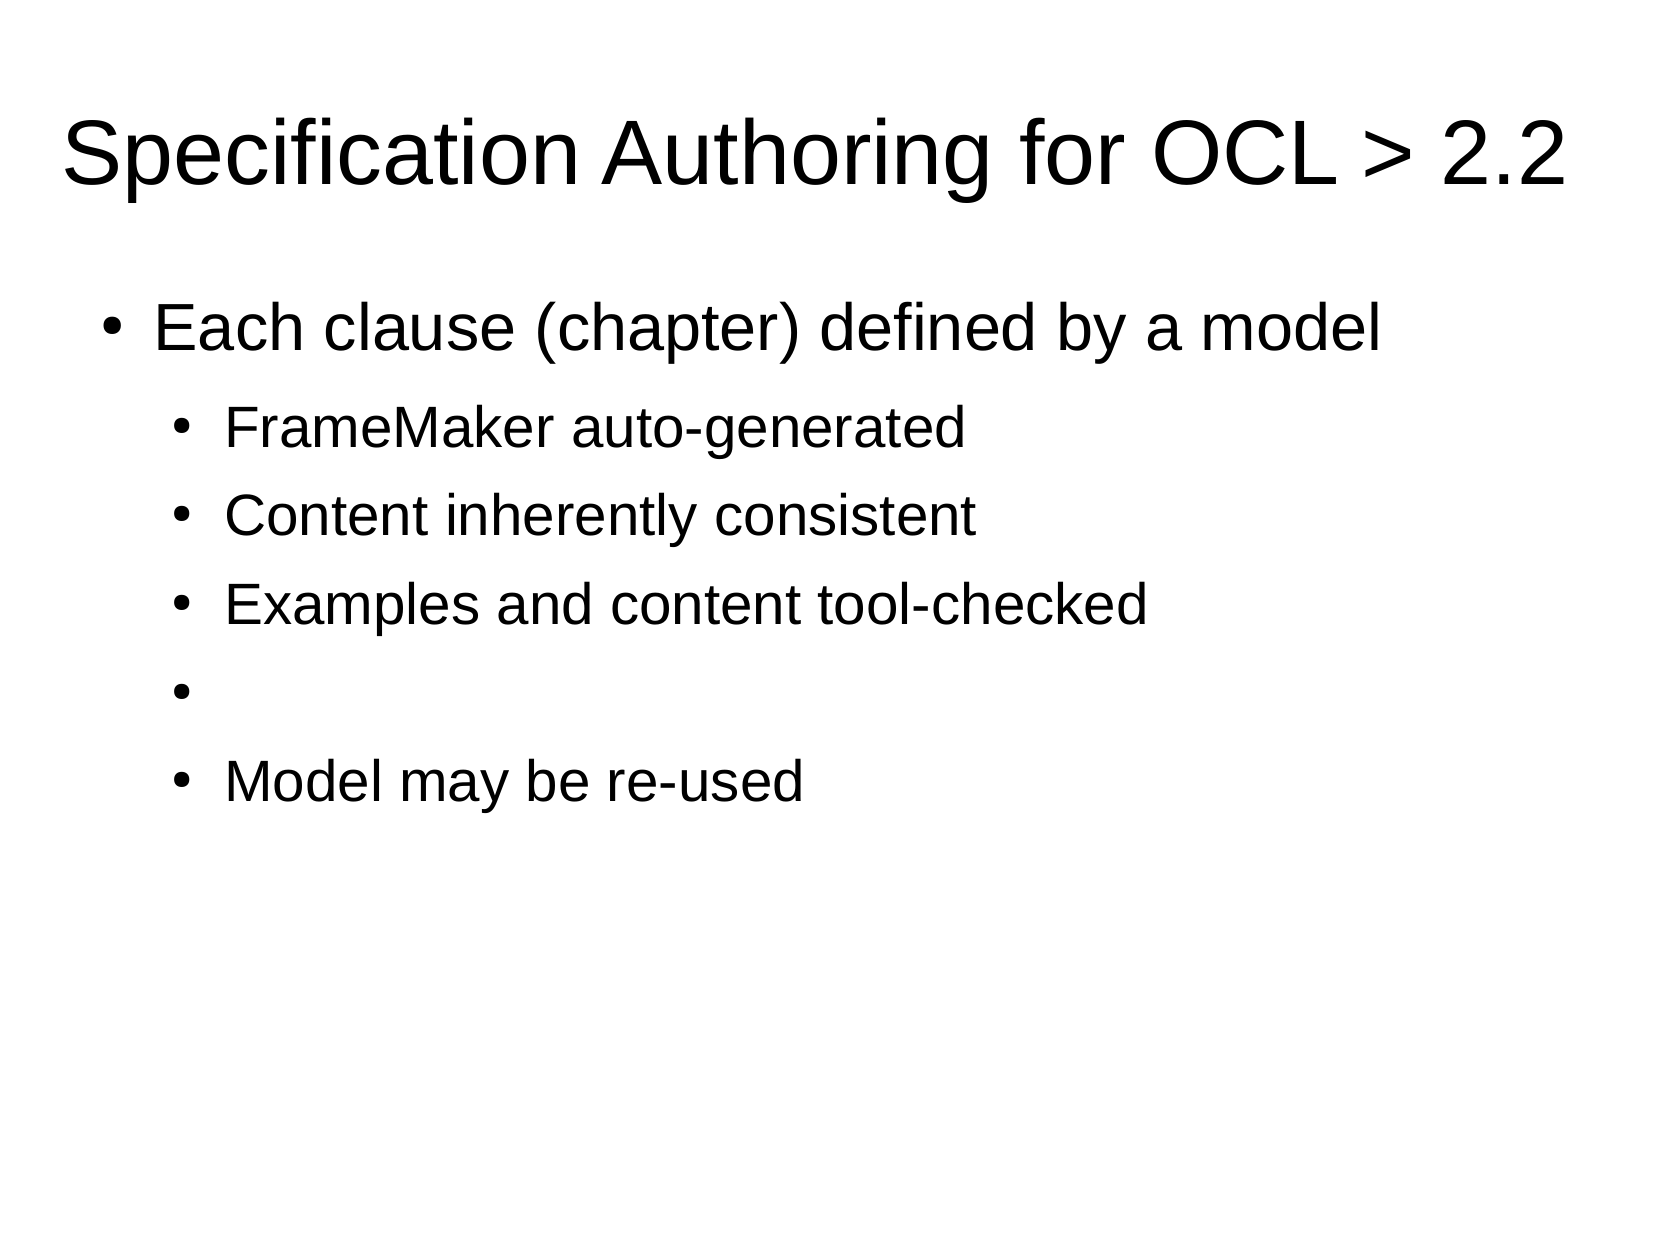

# Specification Authoring for OCL > 2.2
Each clause (chapter) defined by a model
FrameMaker auto-generated
Content inherently consistent
Examples and content tool-checked
Model may be re-used